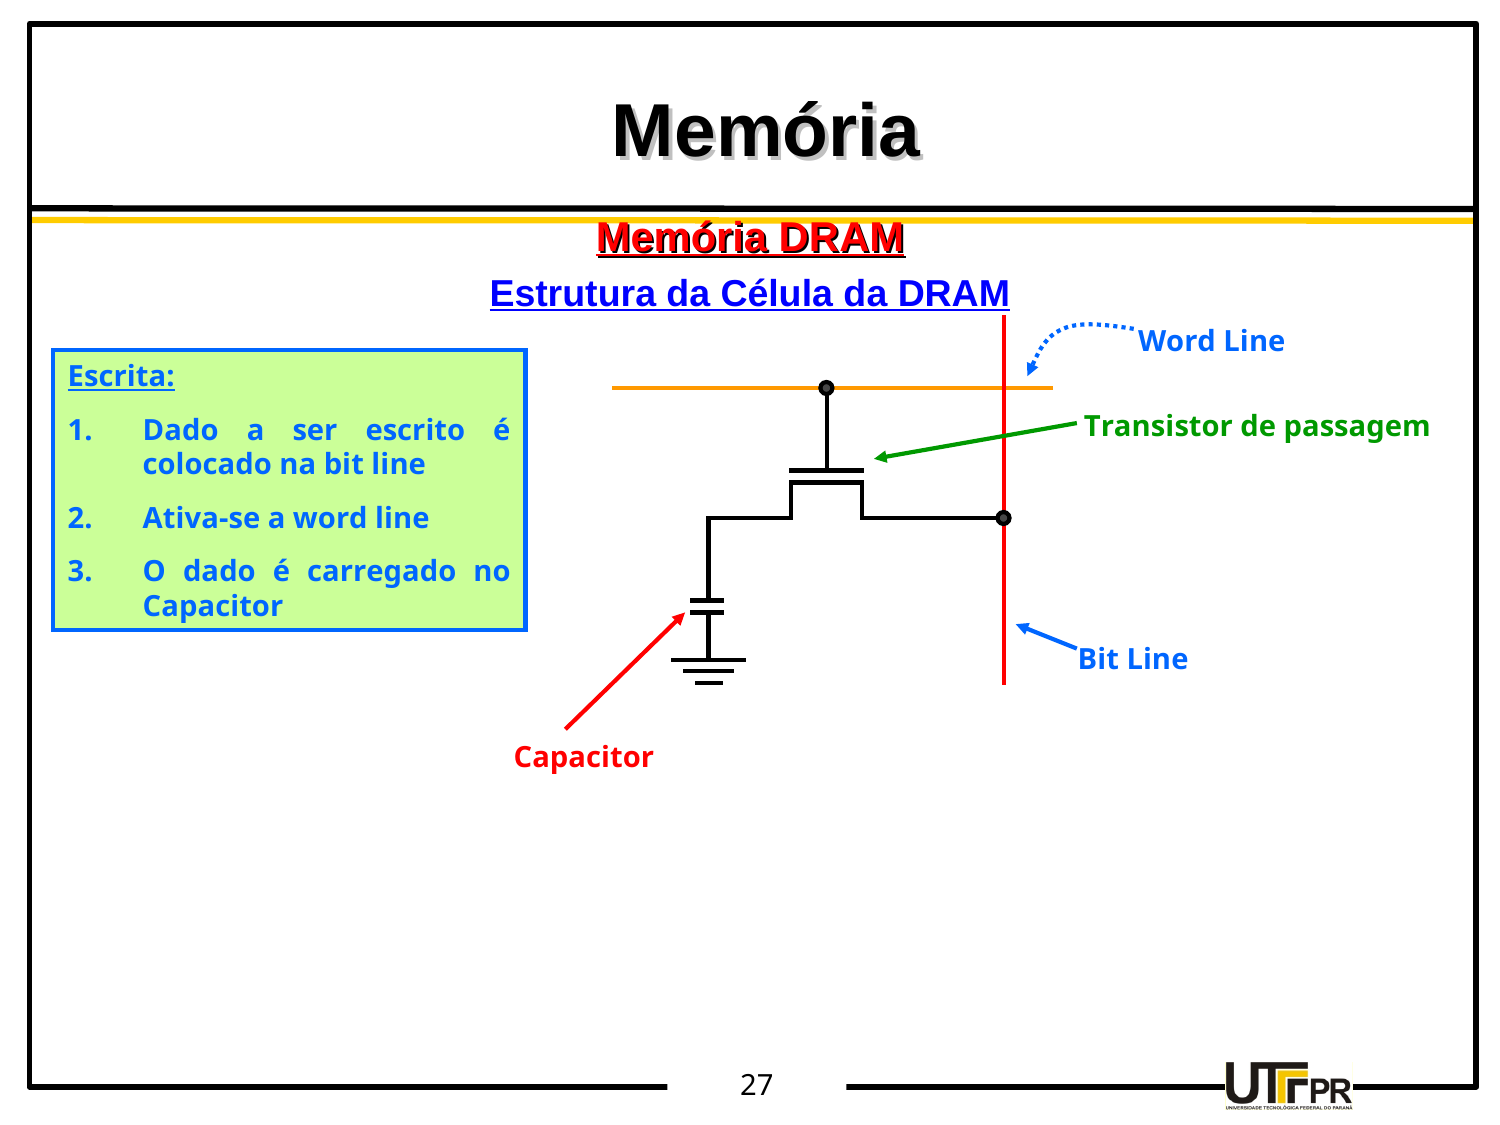

Memória
# Memória DRAM
Estrutura da Célula da DRAM
Word Line
Escrita:
Dado a ser escrito é colocado na bit line
Ativa-se a word line
O dado é carregado no Capacitor
Transistor de passagem
Bit Line
Capacitor